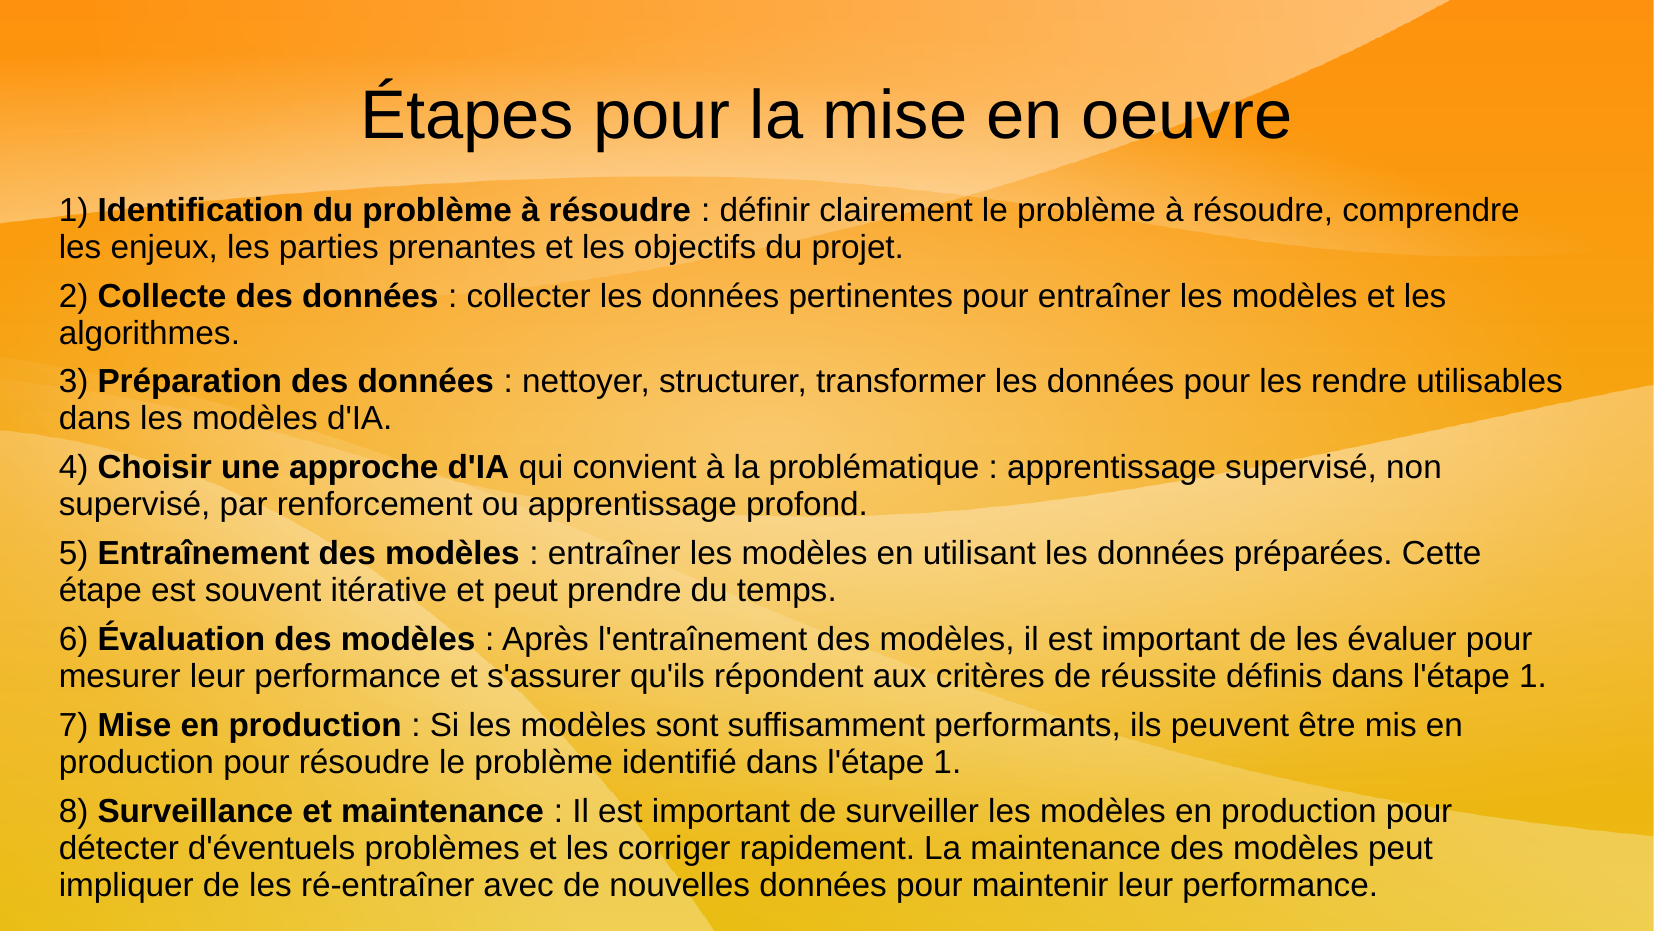

# Étapes pour la mise en oeuvre
 Identification du problème à résoudre : définir clairement le problème à résoudre, comprendre les enjeux, les parties prenantes et les objectifs du projet.
 Collecte des données : collecter les données pertinentes pour entraîner les modèles et les algorithmes.
 Préparation des données : nettoyer, structurer, transformer les données pour les rendre utilisables dans les modèles d'IA.
 Choisir une approche d'IA qui convient à la problématique : apprentissage supervisé, non supervisé, par renforcement ou apprentissage profond.
 Entraînement des modèles : entraîner les modèles en utilisant les données préparées. Cette étape est souvent itérative et peut prendre du temps.
 Évaluation des modèles : Après l'entraînement des modèles, il est important de les évaluer pour mesurer leur performance et s'assurer qu'ils répondent aux critères de réussite définis dans l'étape 1.
 Mise en production : Si les modèles sont suffisamment performants, ils peuvent être mis en production pour résoudre le problème identifié dans l'étape 1.
 Surveillance et maintenance : Il est important de surveiller les modèles en production pour détecter d'éventuels problèmes et les corriger rapidement. La maintenance des modèles peut impliquer de les ré-entraîner avec de nouvelles données pour maintenir leur performance.